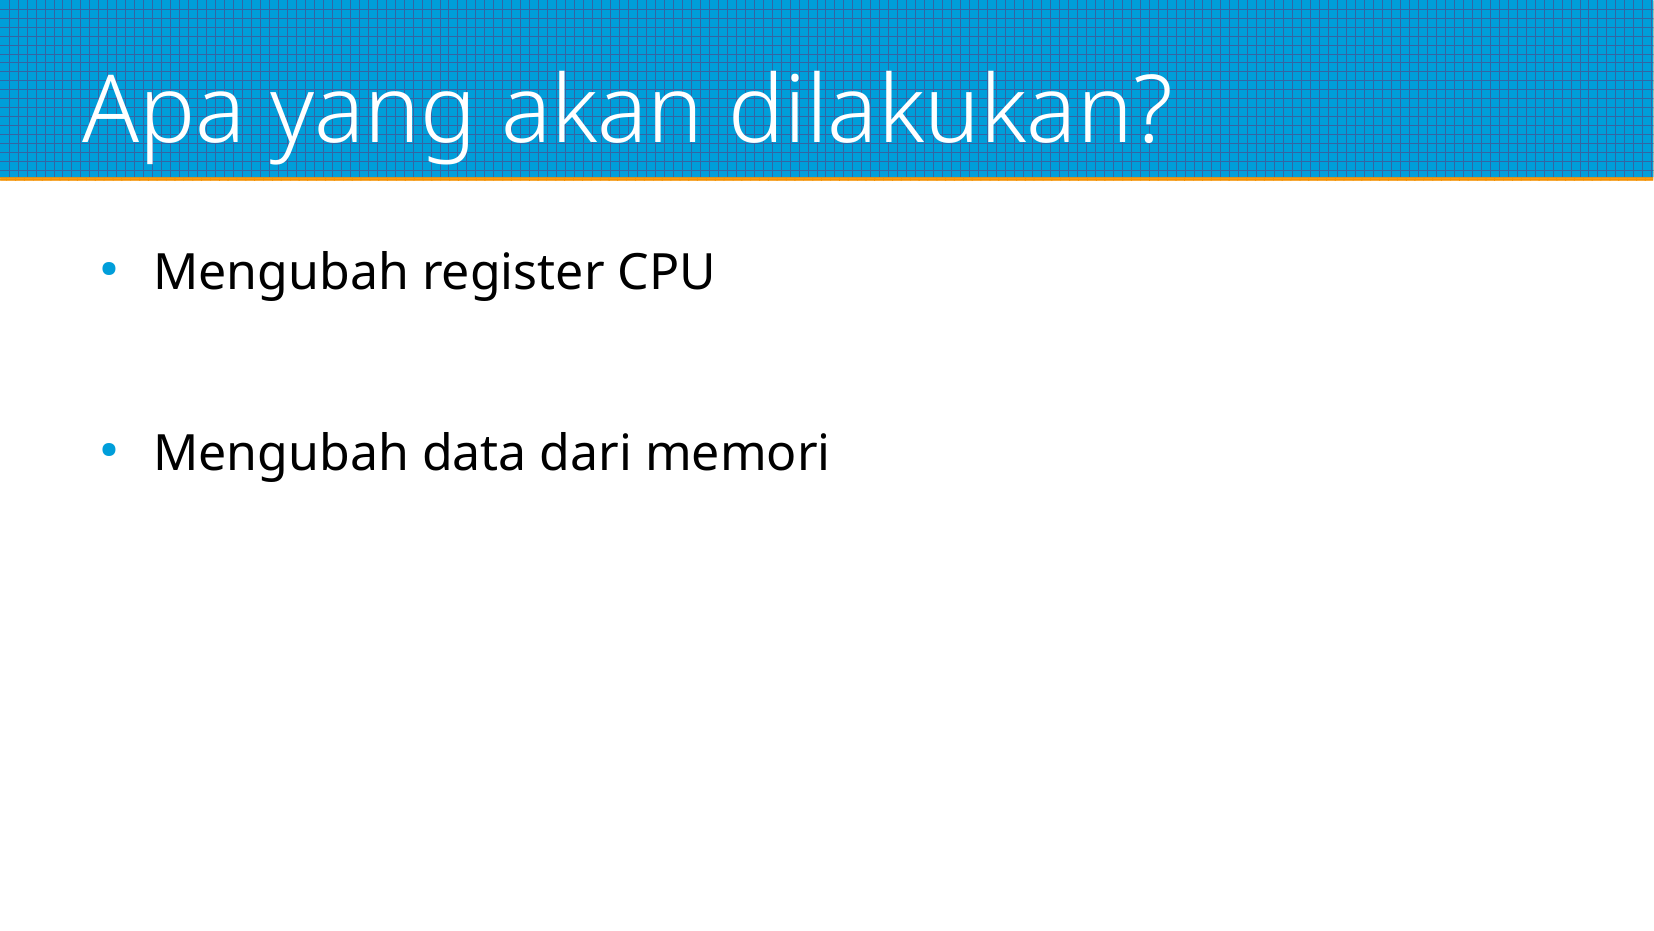

# Apa yang akan dilakukan?
Mengubah register CPU
Mengubah data dari memori